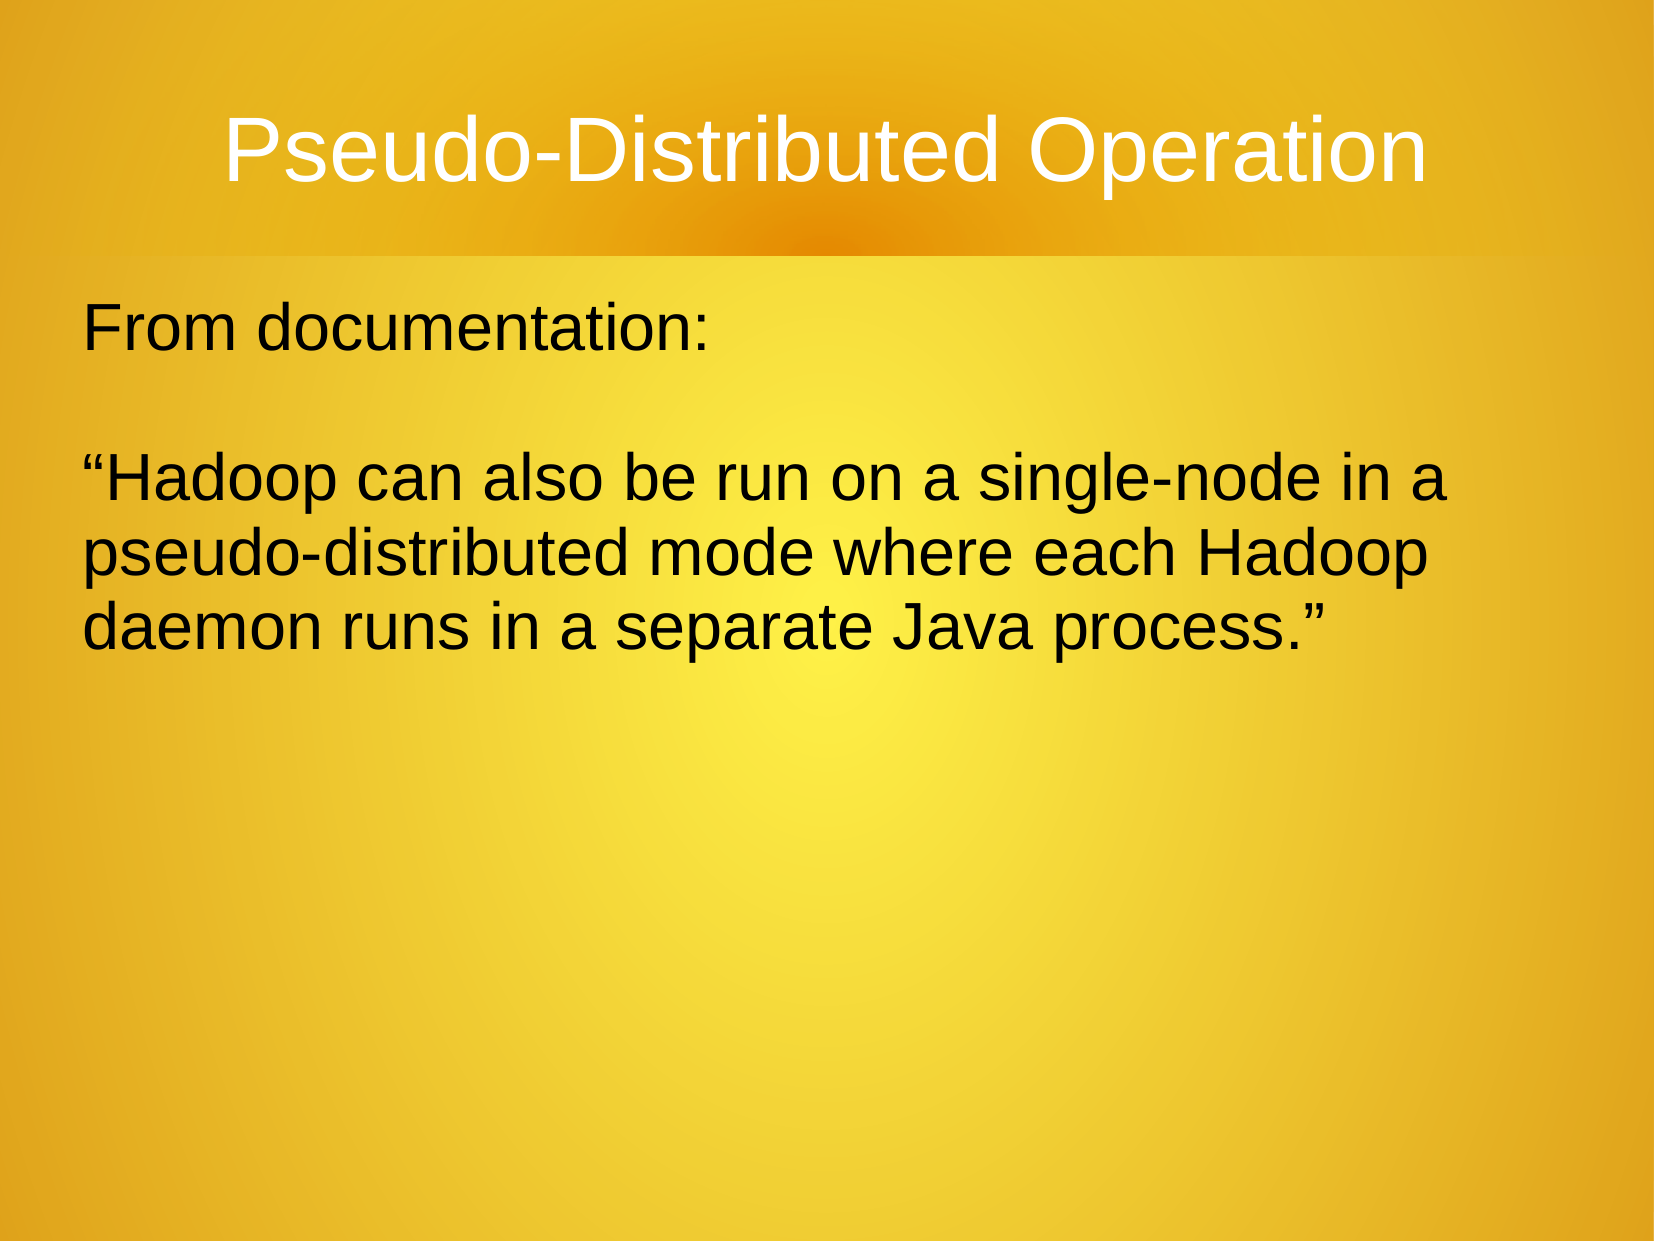

# Pseudo-Distributed Operation
From documentation:
“Hadoop can also be run on a single-node in a pseudo-distributed mode where each Hadoop daemon runs in a separate Java process.”